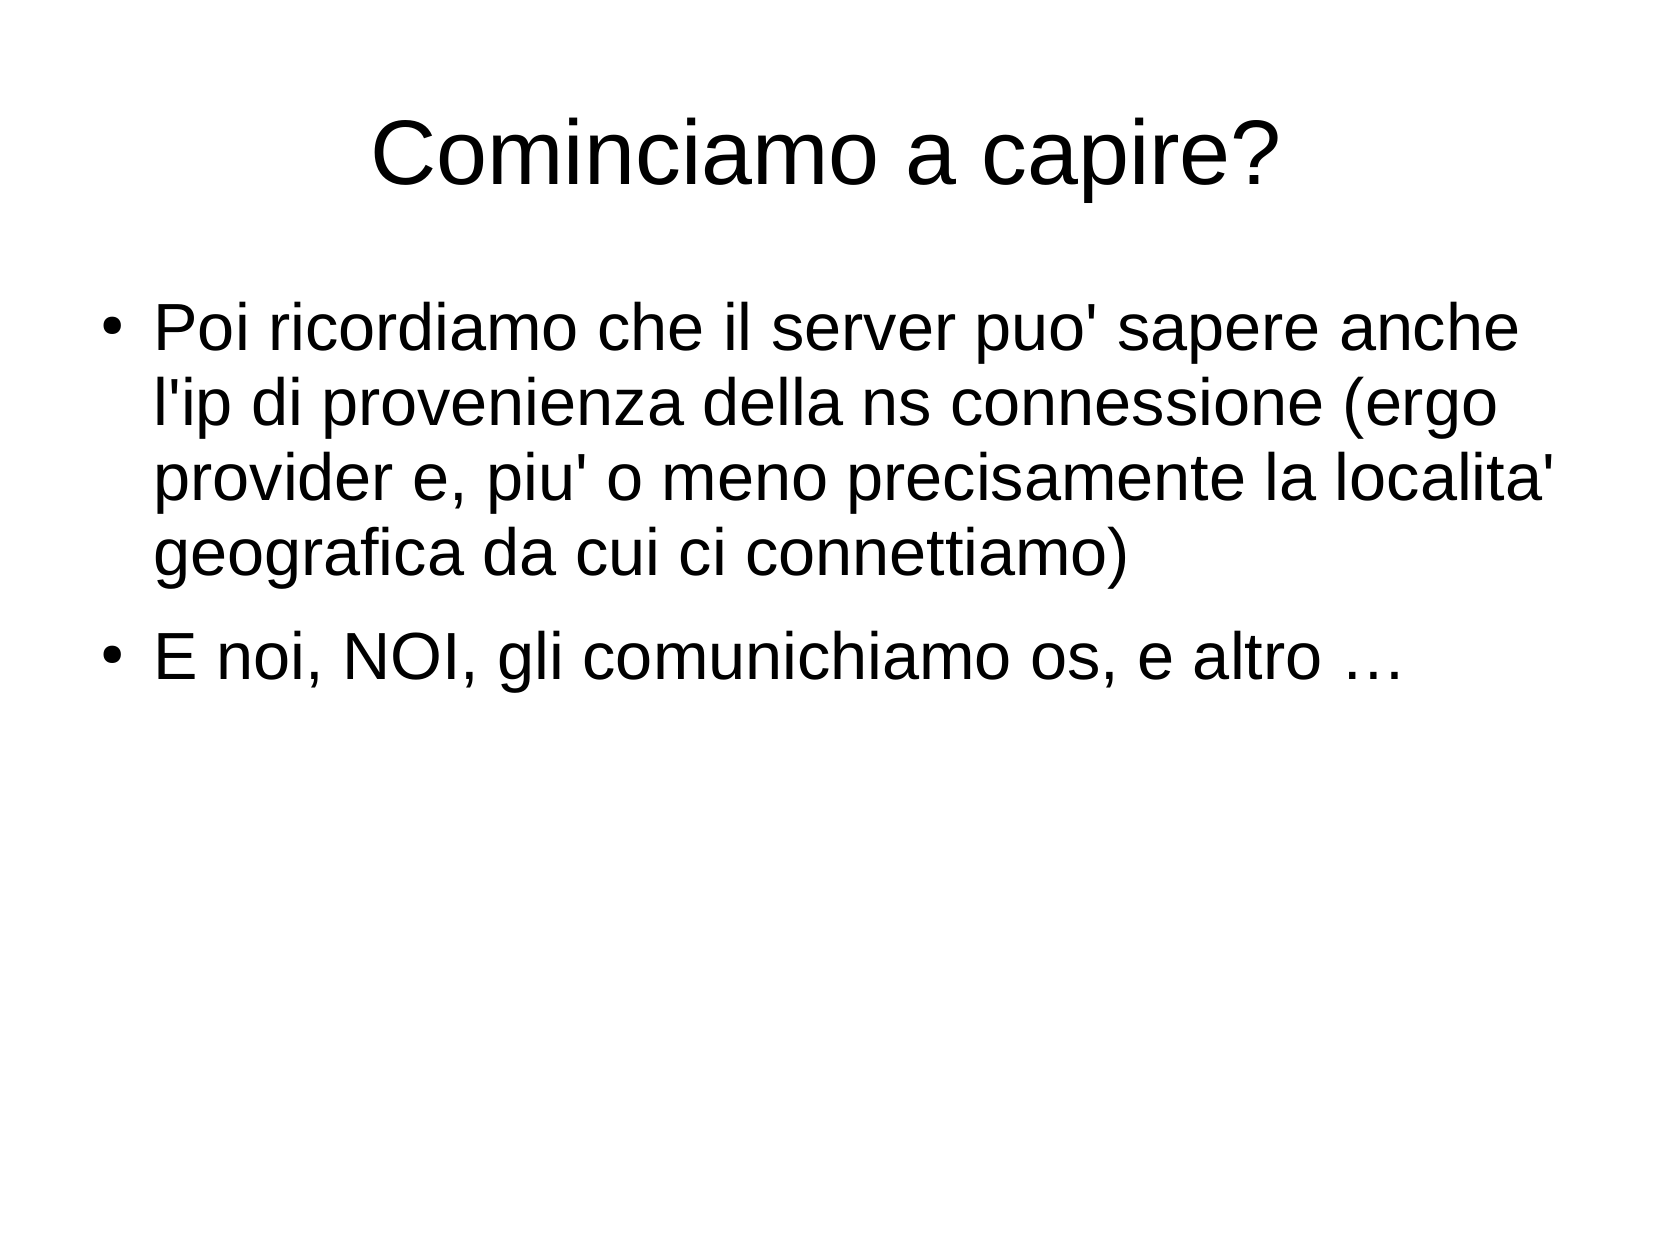

# Cominciamo a capire?
Poi ricordiamo che il server puo' sapere anche l'ip di provenienza della ns connessione (ergo provider e, piu' o meno precisamente la localita' geografica da cui ci connettiamo)
E noi, NOI, gli comunichiamo os, e altro …